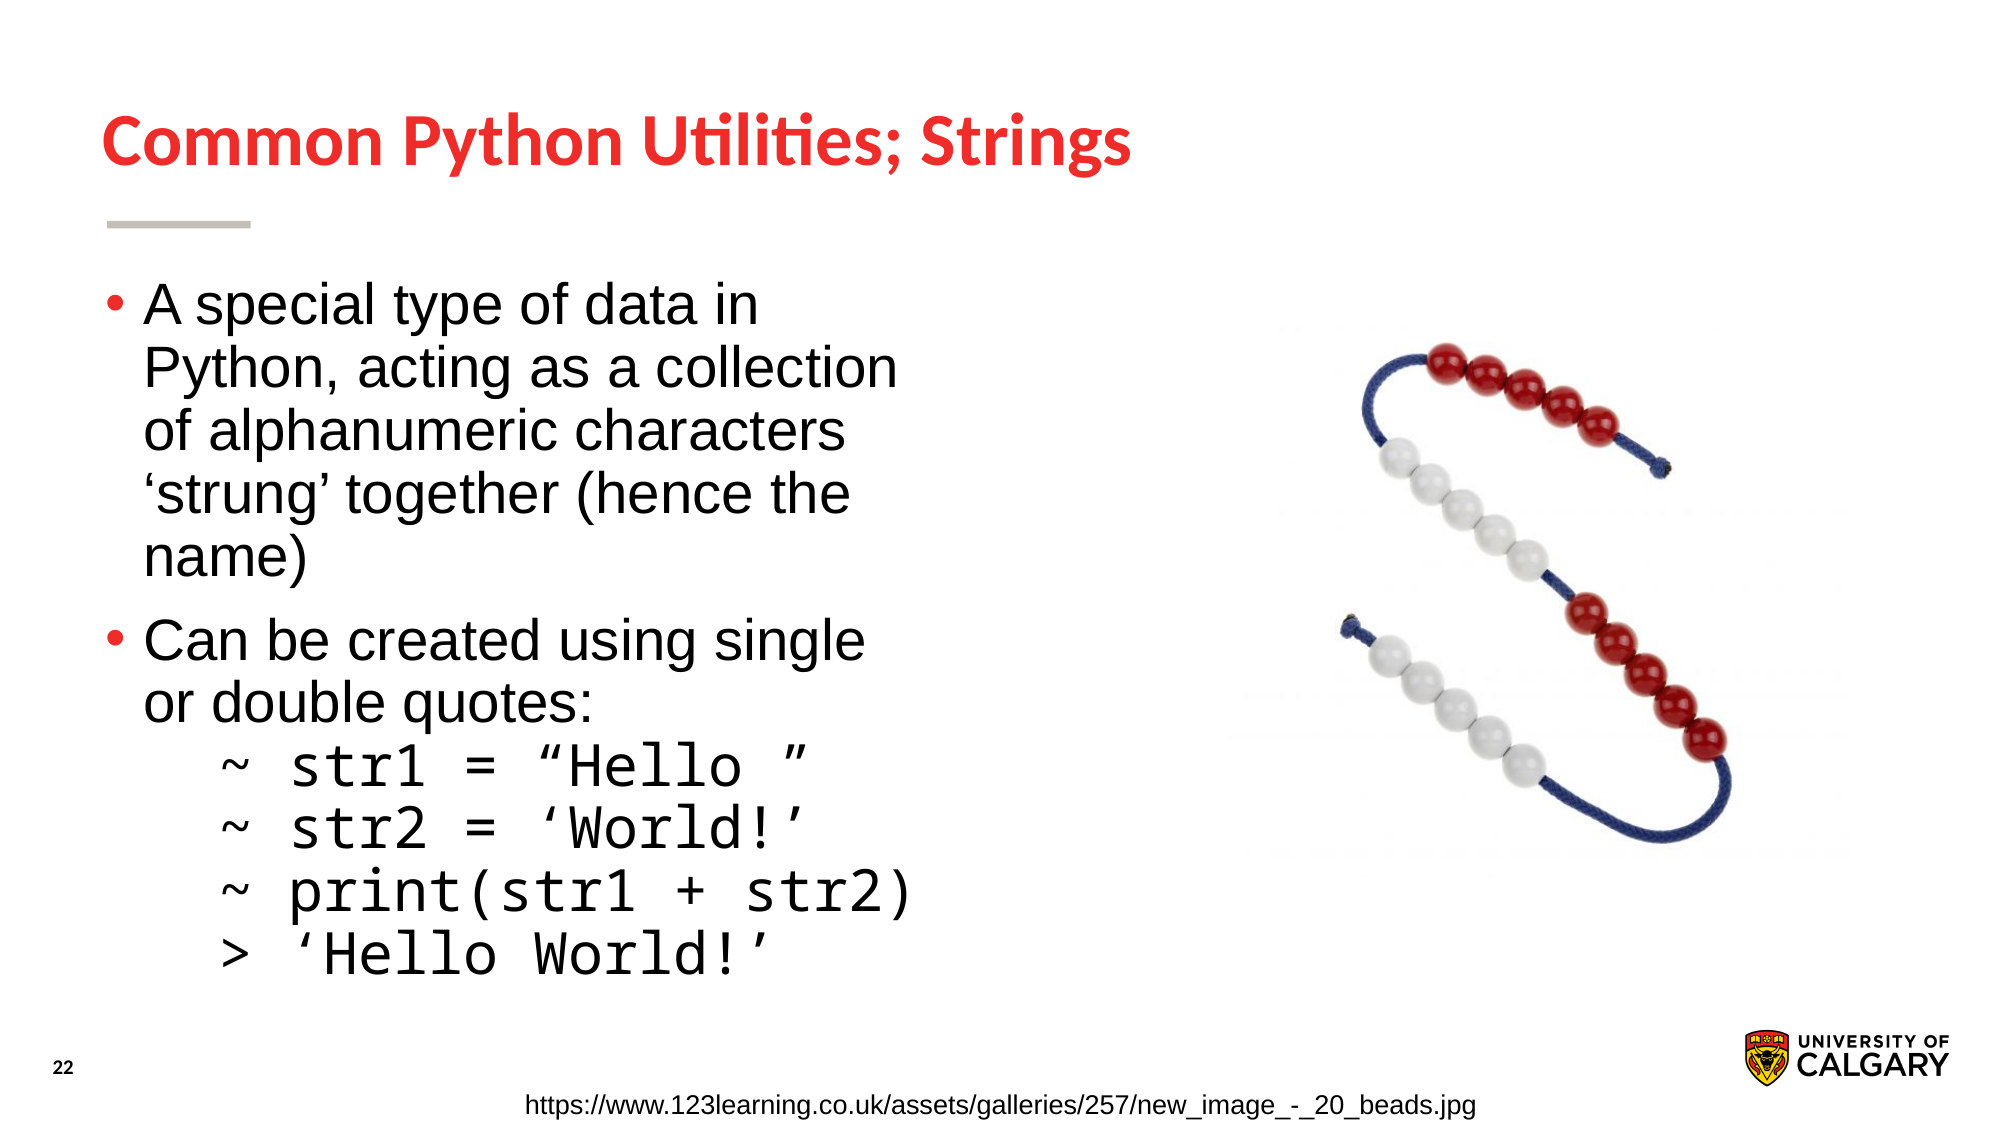

# Common Python Utilities; Strings
A special type of data in Python, acting as a collection of alphanumeric characters ‘strung’ together (hence the name)
Can be created using single or double quotes:
	~ str1 = “Hello ”
	~ str2 = ‘World!’
	~ print(str1 + str2)
	> ‘Hello World!’
https://www.123learning.co.uk/assets/galleries/257/new_image_-_20_beads.jpg